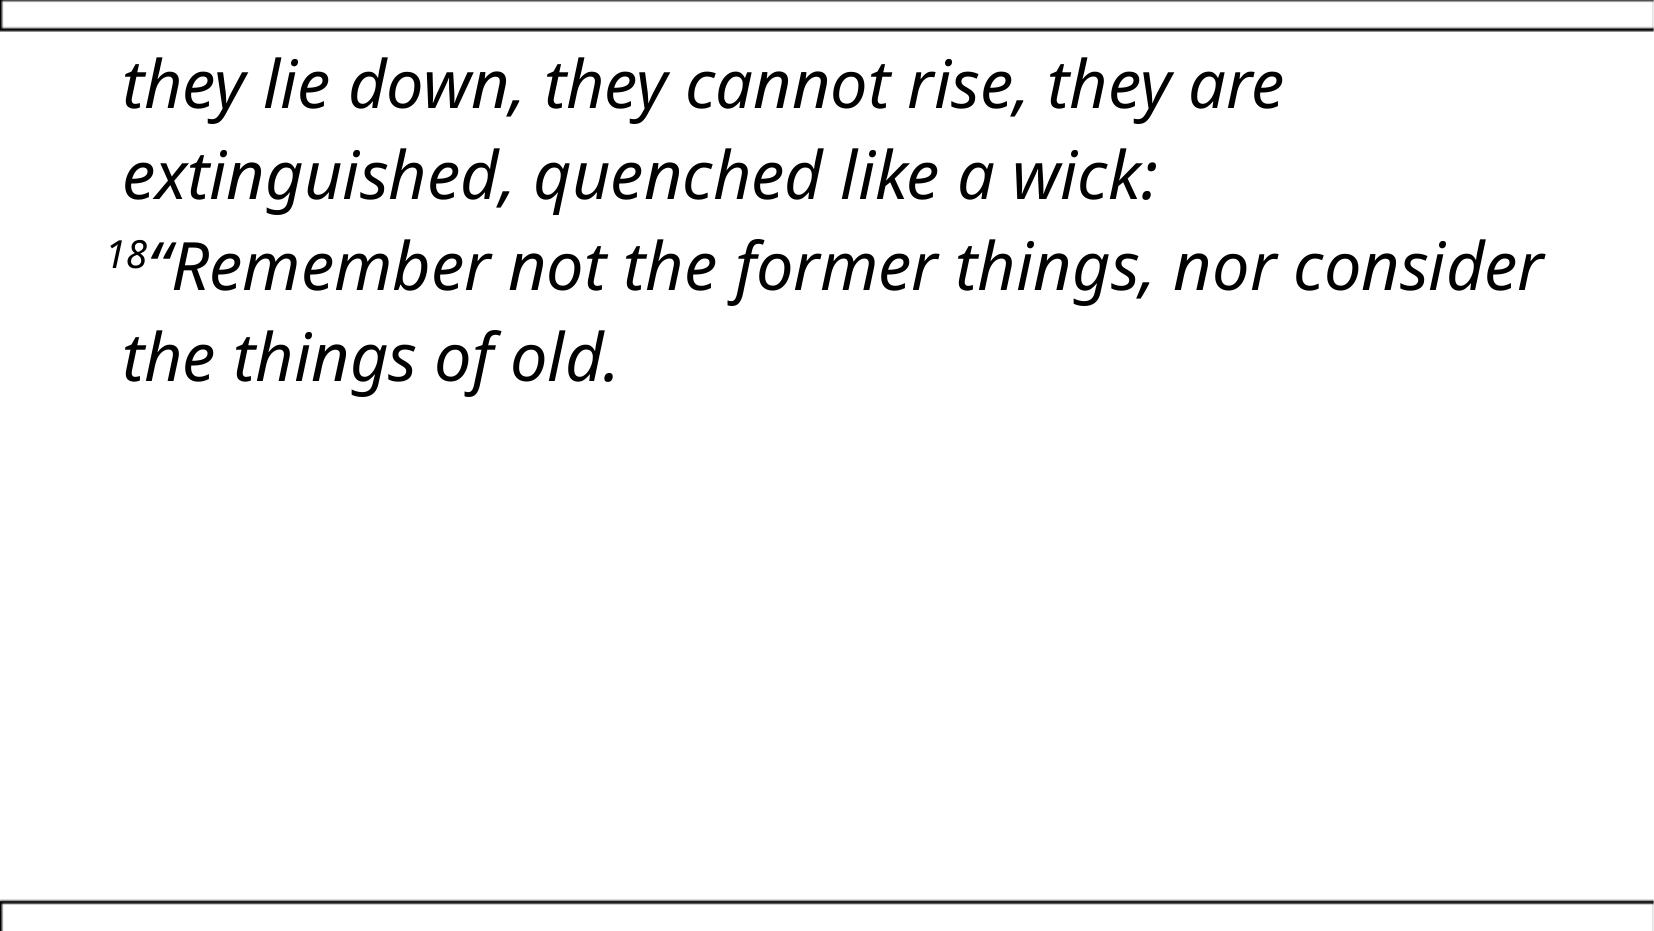

they lie down, they cannot rise, they are
 extinguished, quenched like a wick:
18“Remember not the former things, nor consider
 the things of old.